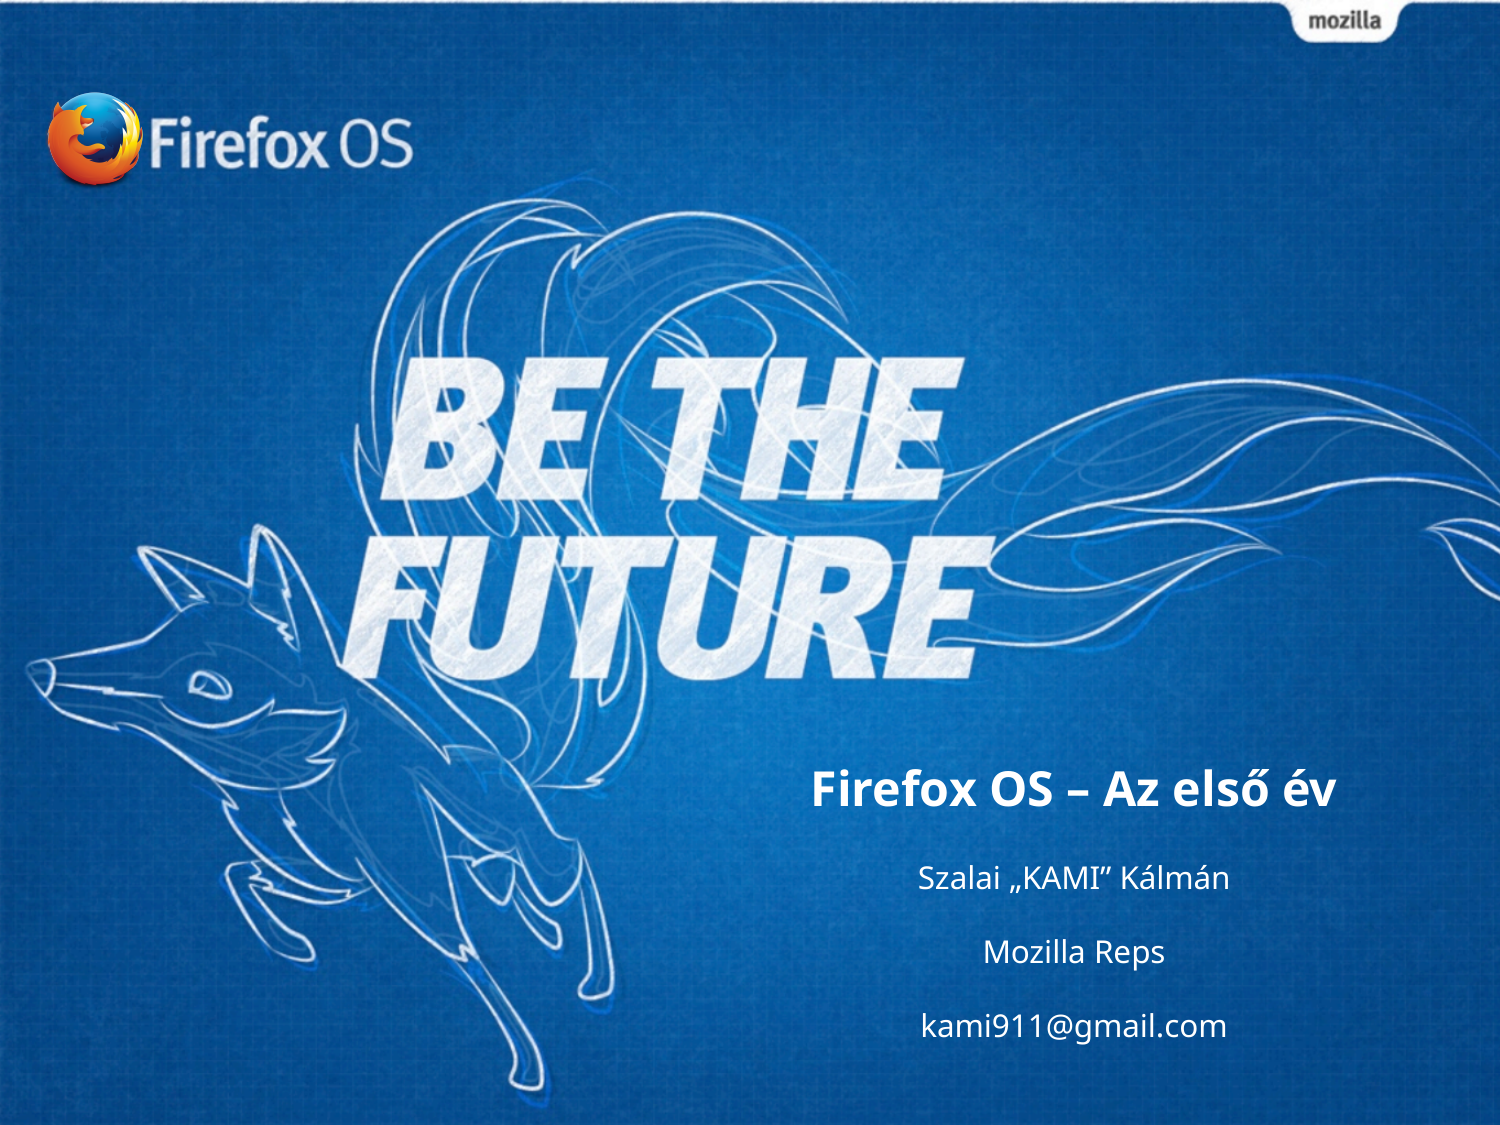

# Firefox OS – Az első év Szalai „KAMI” Kálmán Mozilla Reps kami911@gmail.com